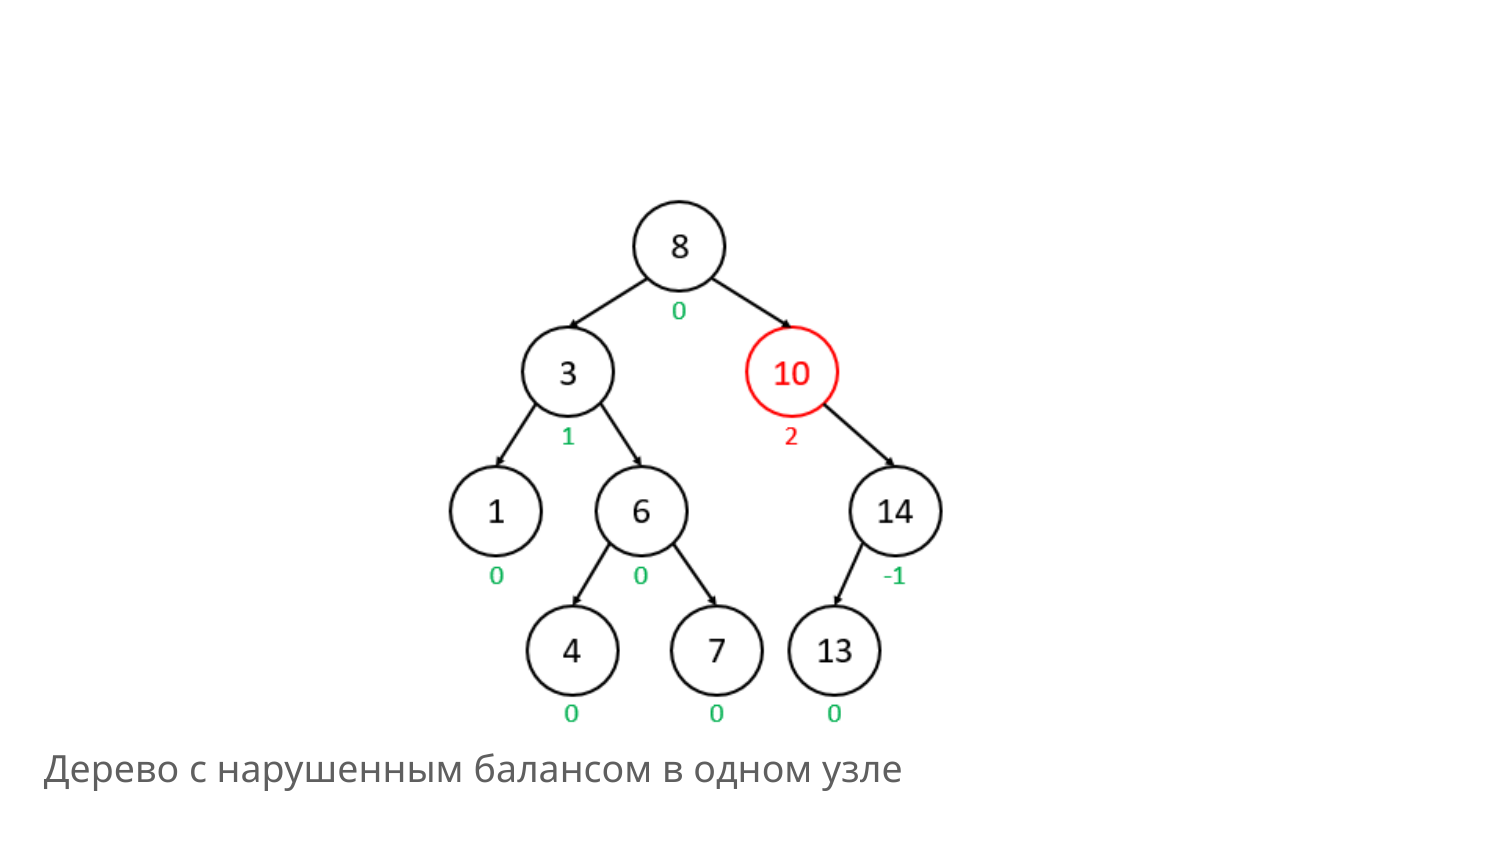

# Дерево с нарушенным балансом в одном узле